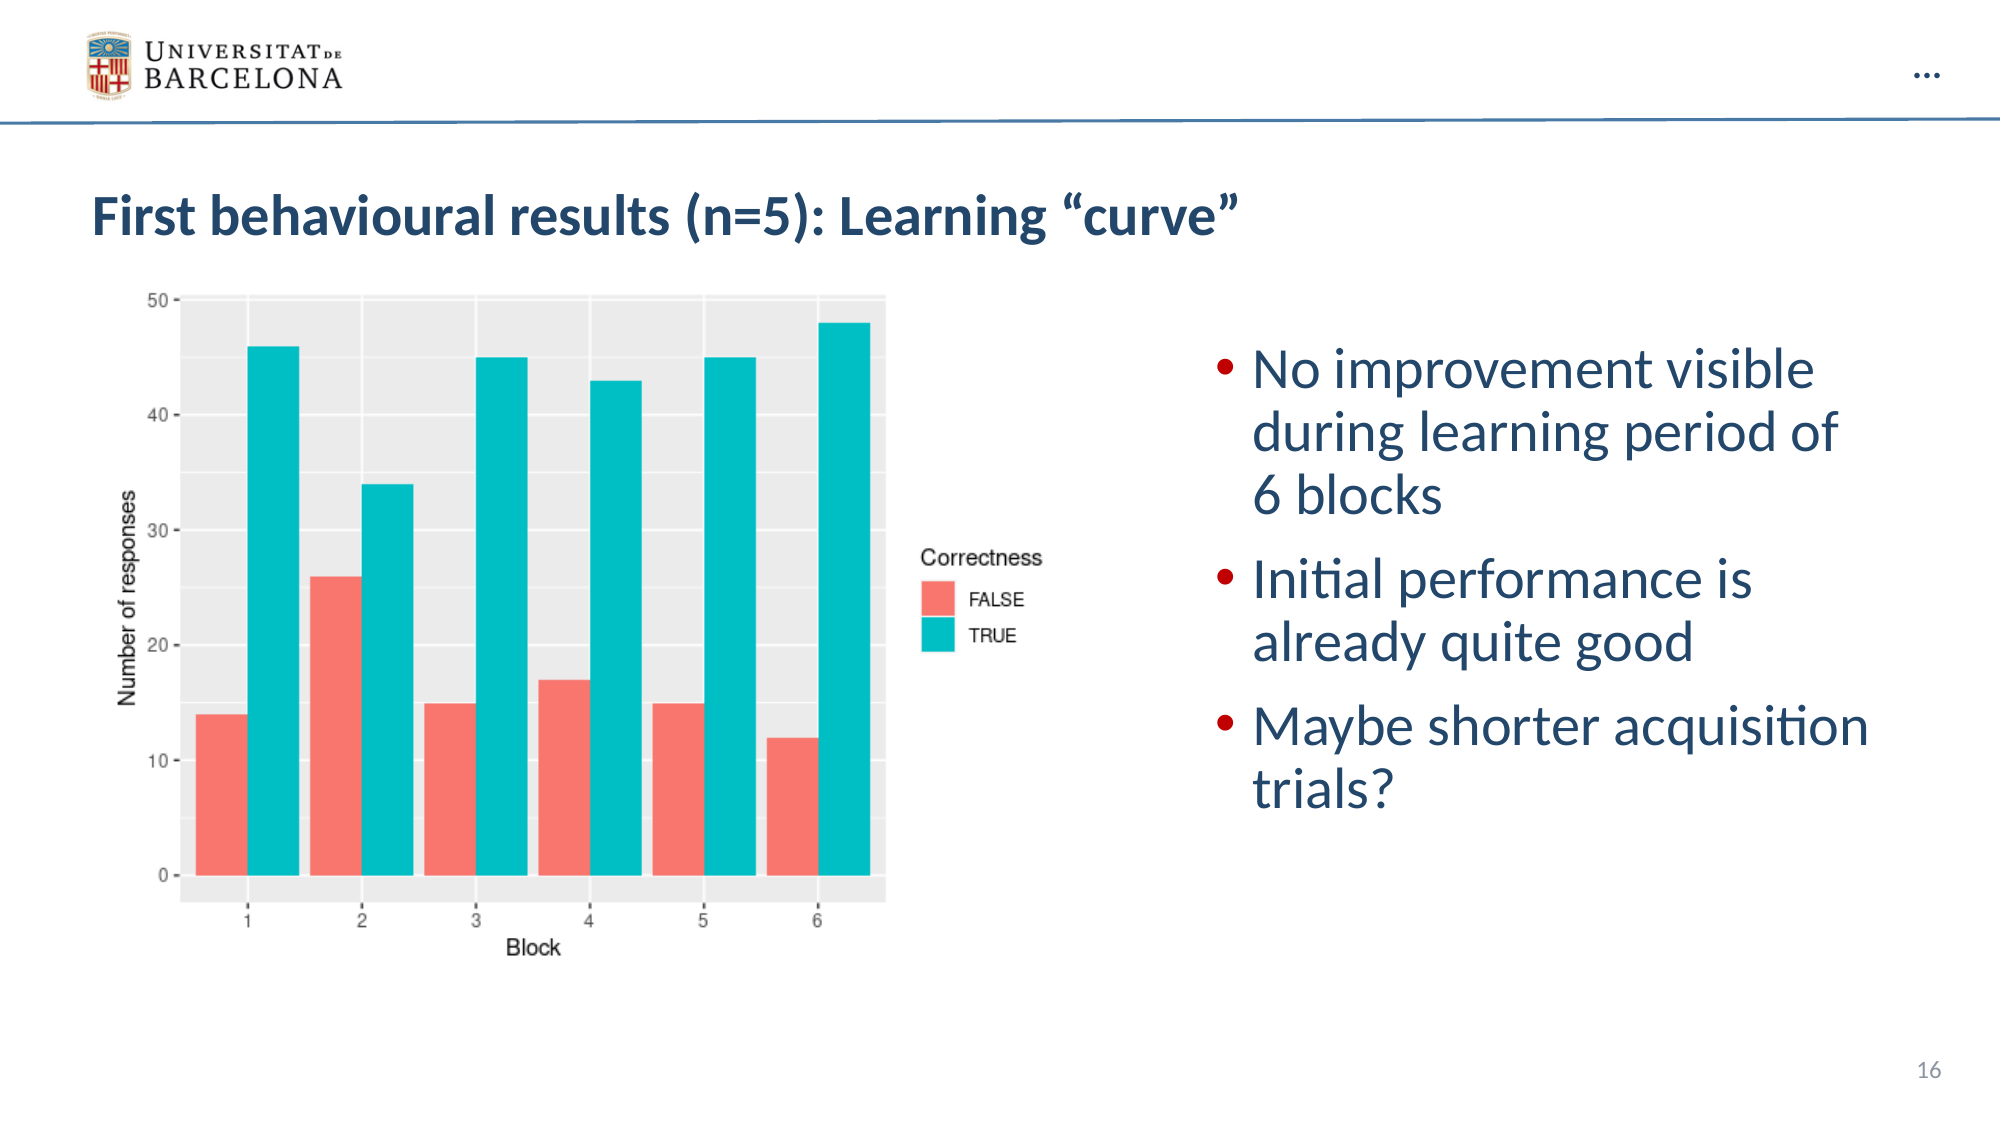

# ...
First behavioural results (n=5): Learning “curve”
No improvement visible during learning period of 6 blocks
Initial performance is already quite good
Maybe shorter acquisition trials?